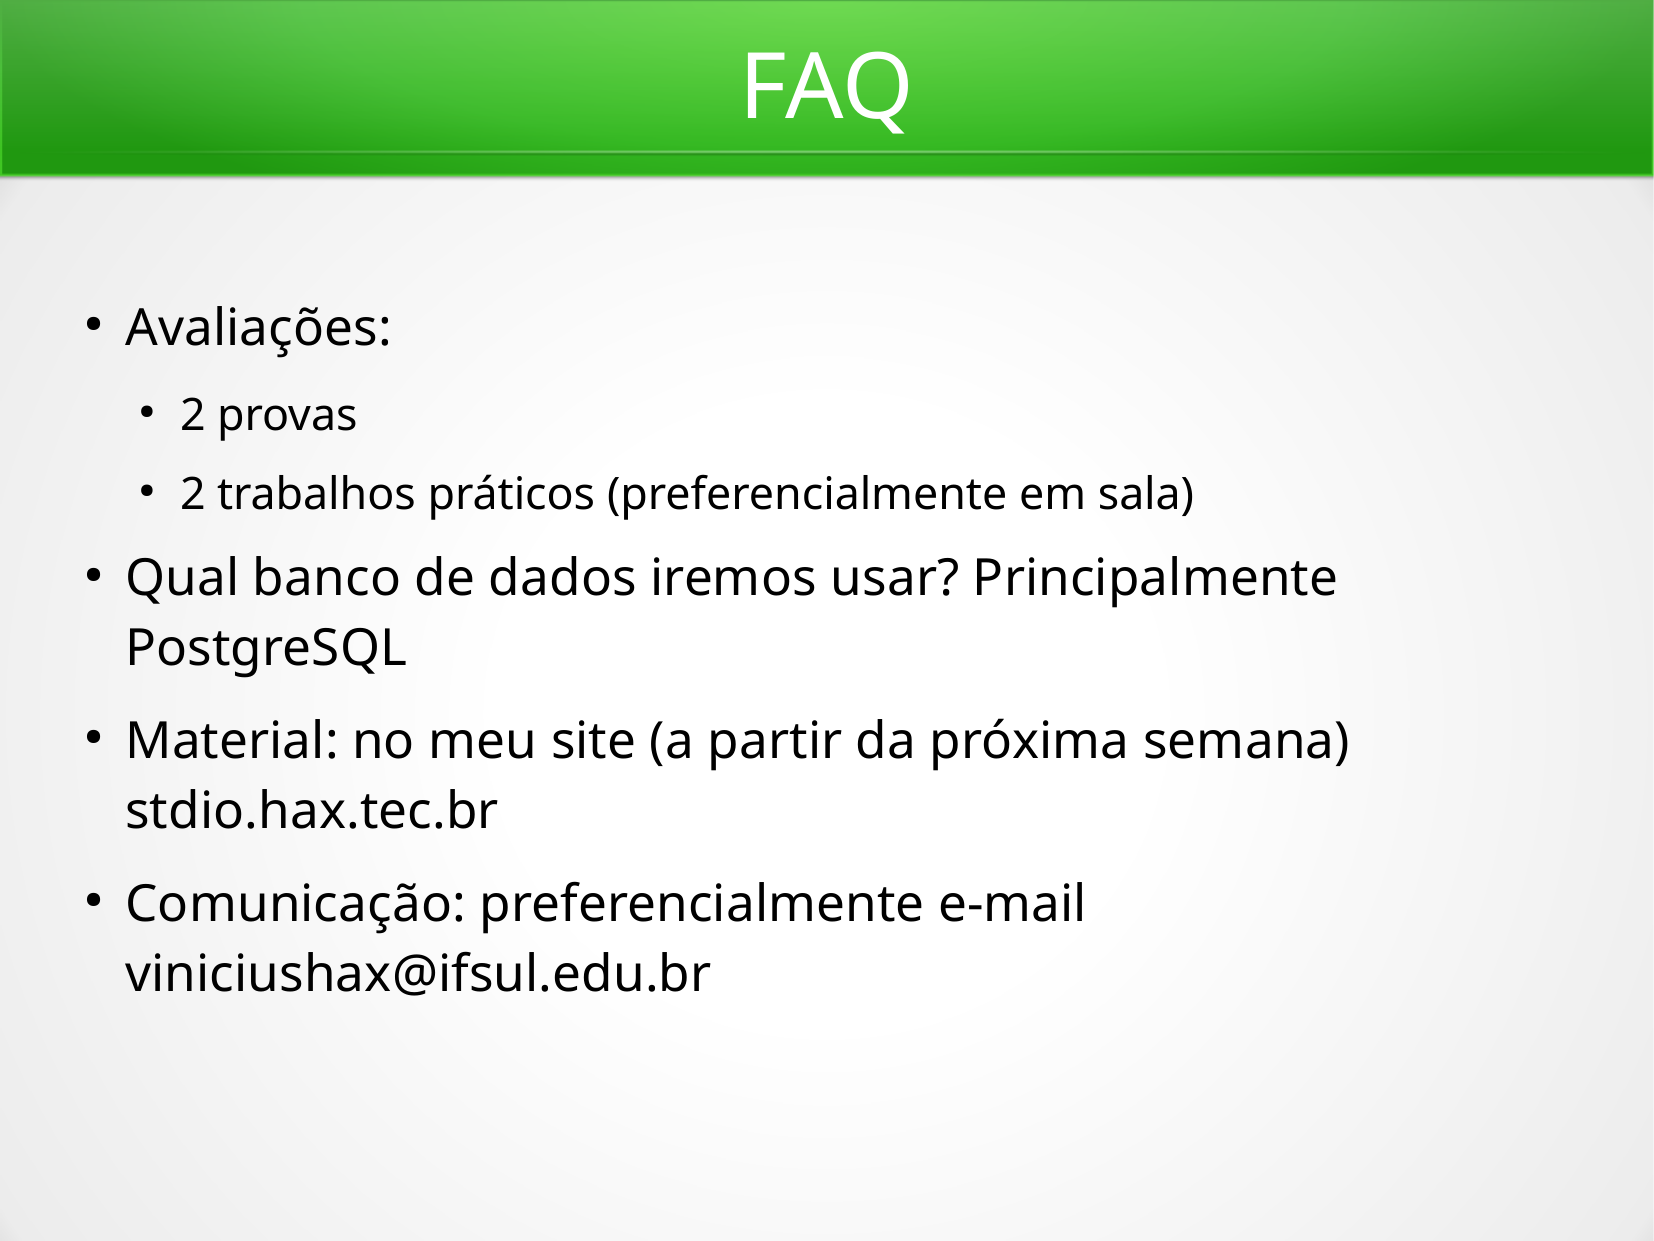

# FAQ
Avaliações:
2 provas
2 trabalhos práticos (preferencialmente em sala)
Qual banco de dados iremos usar? Principalmente PostgreSQL
Material: no meu site (a partir da próxima semana) stdio.hax.tec.br
Comunicação: preferencialmente e-mail viniciushax@ifsul.edu.br